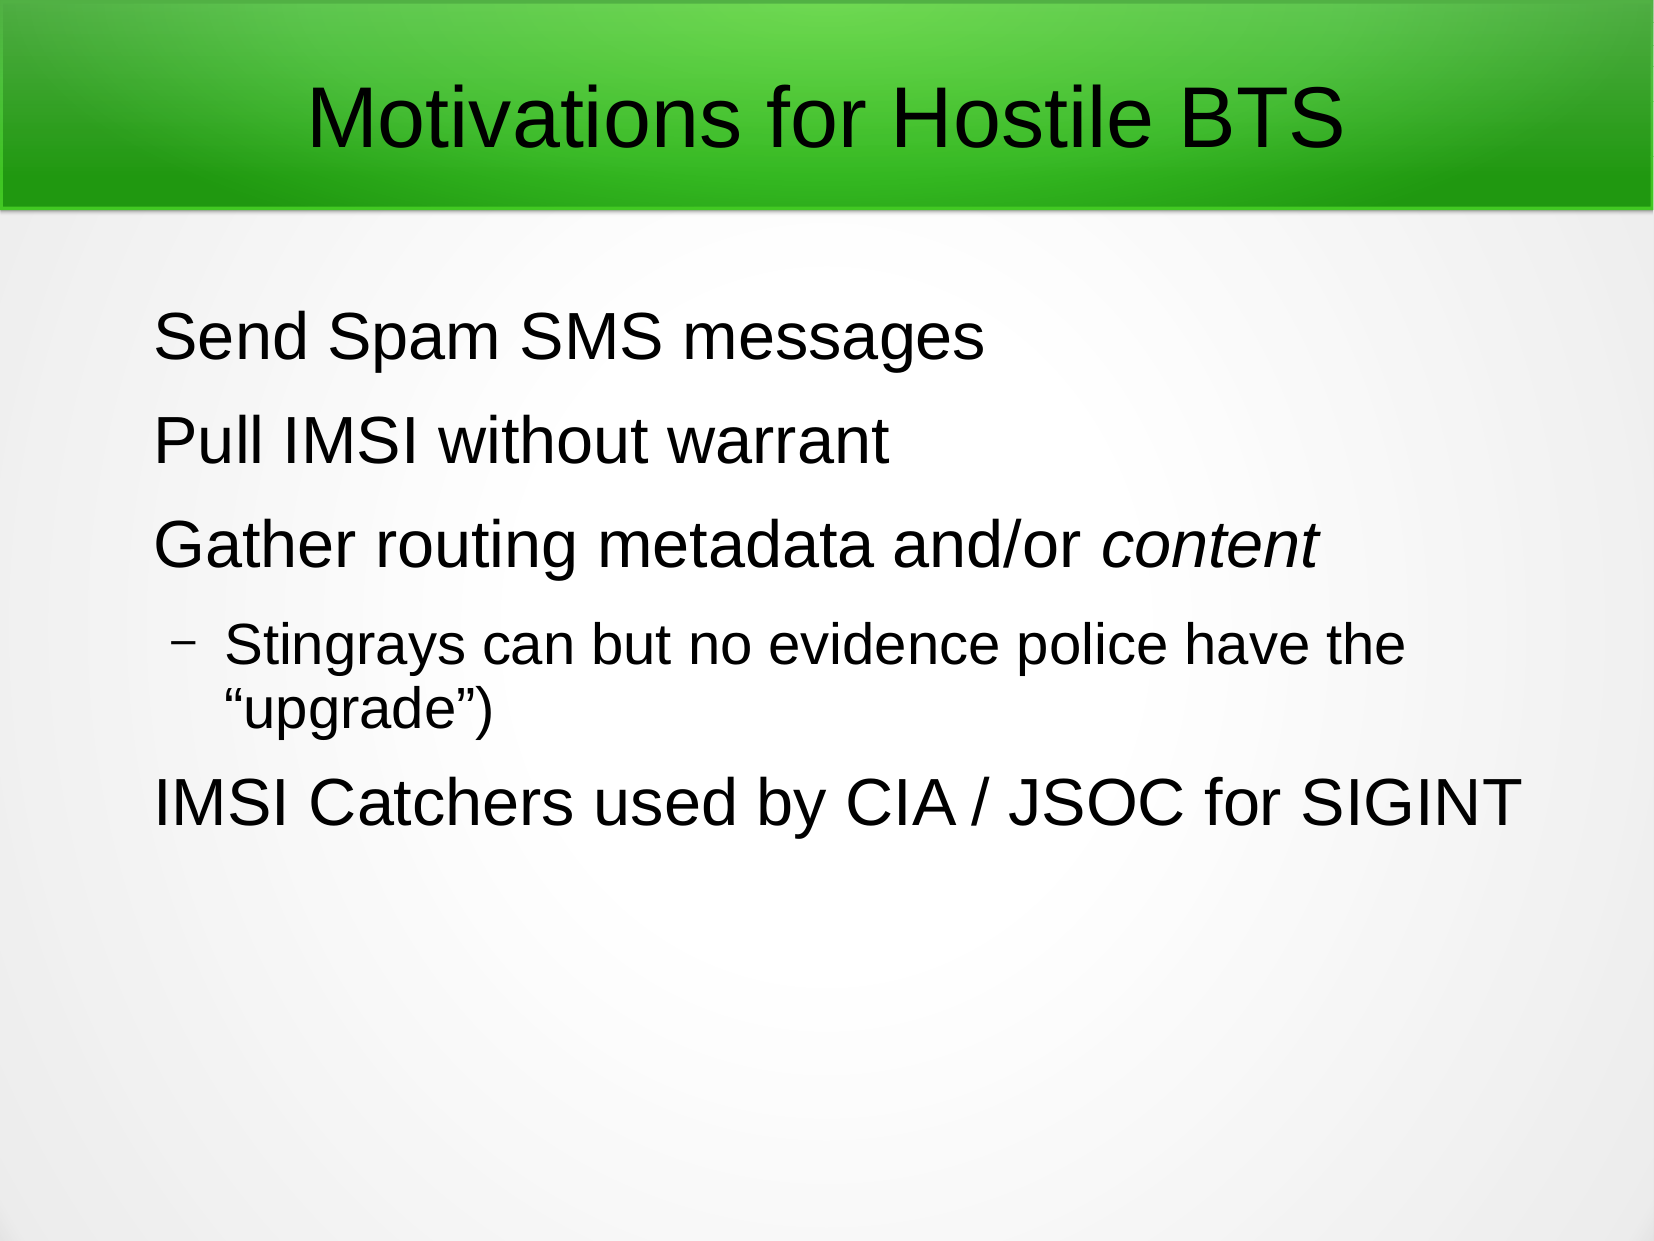

# Motivations for Hostile BTS
Send Spam SMS messages
Pull IMSI without warrant
Gather routing metadata and/or content
Stingrays can but no evidence police have the “upgrade”)
IMSI Catchers used by CIA / JSOC for SIGINT